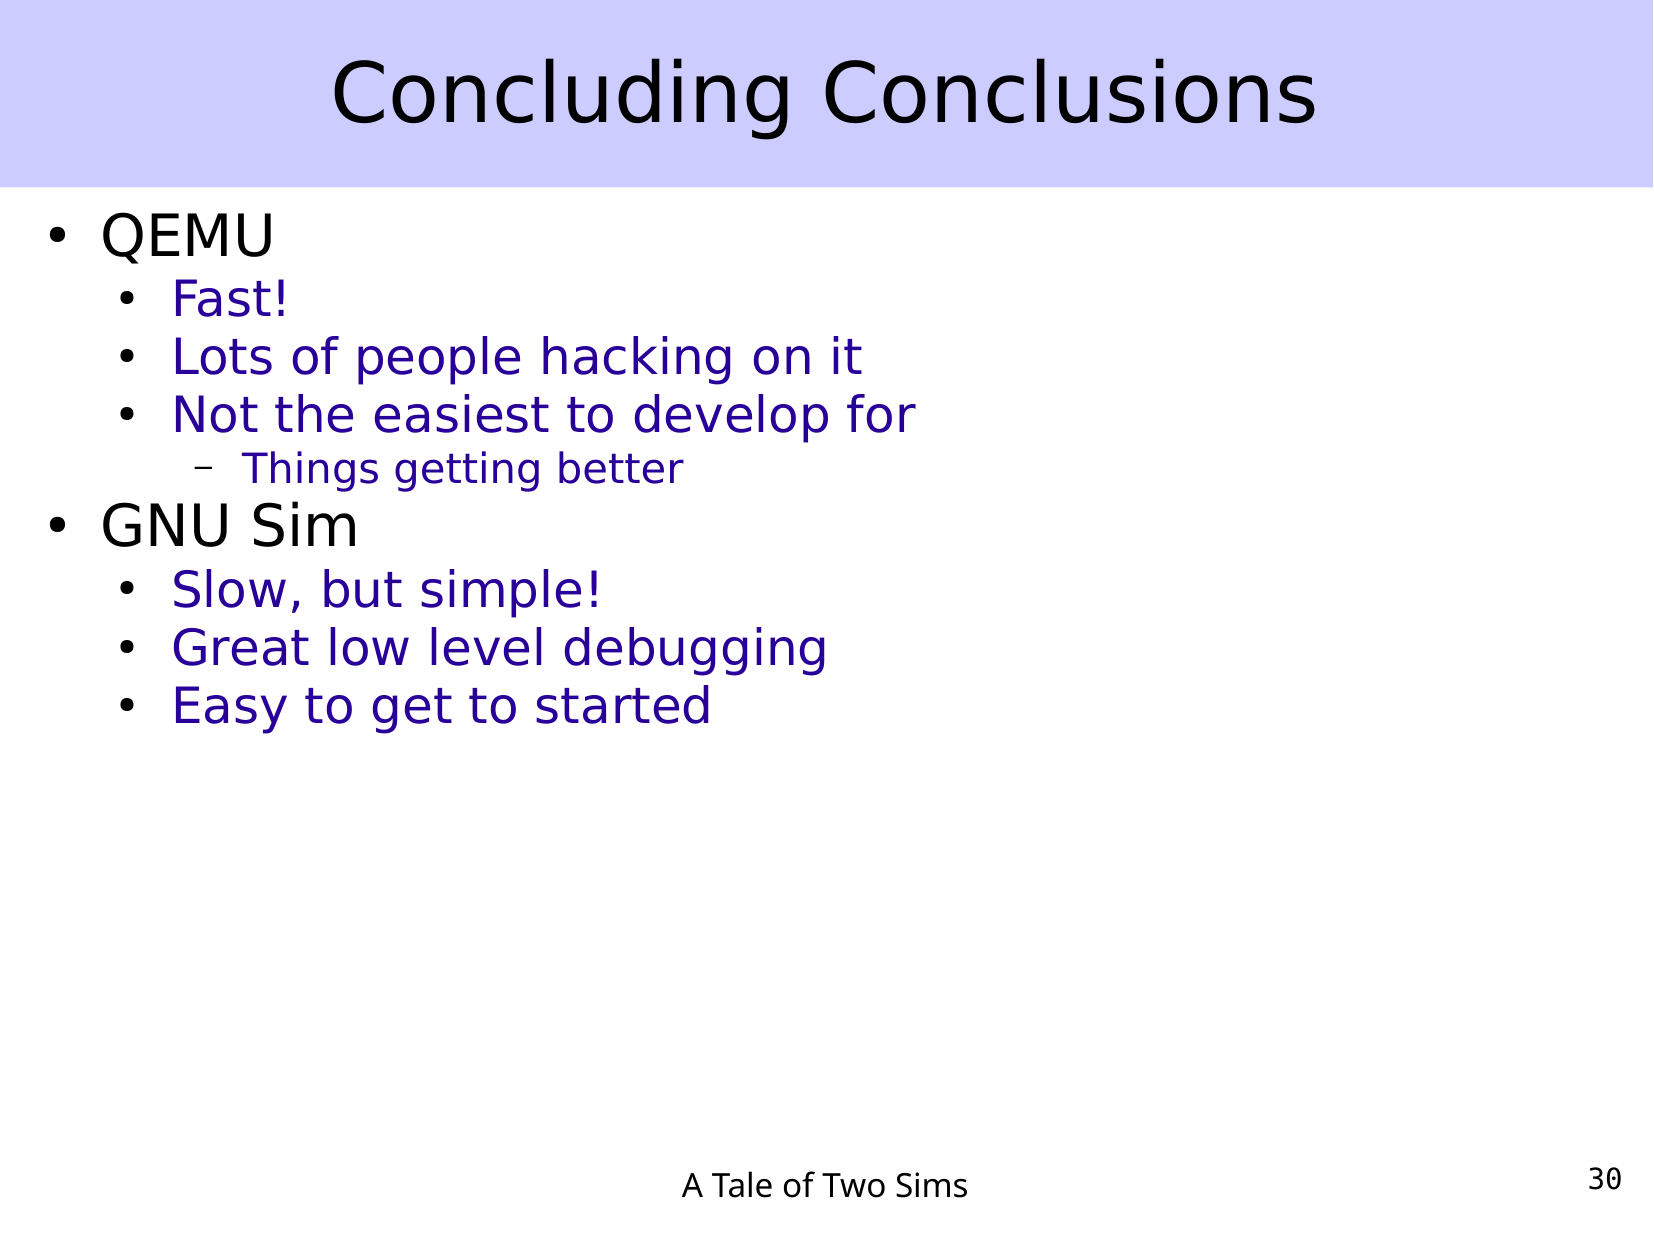

# Concluding Conclusions
QEMU
Fast!
Lots of people hacking on it
Not the easiest to develop for
Things getting better
GNU Sim
Slow, but simple!
Great low level debugging
Easy to get to started
30